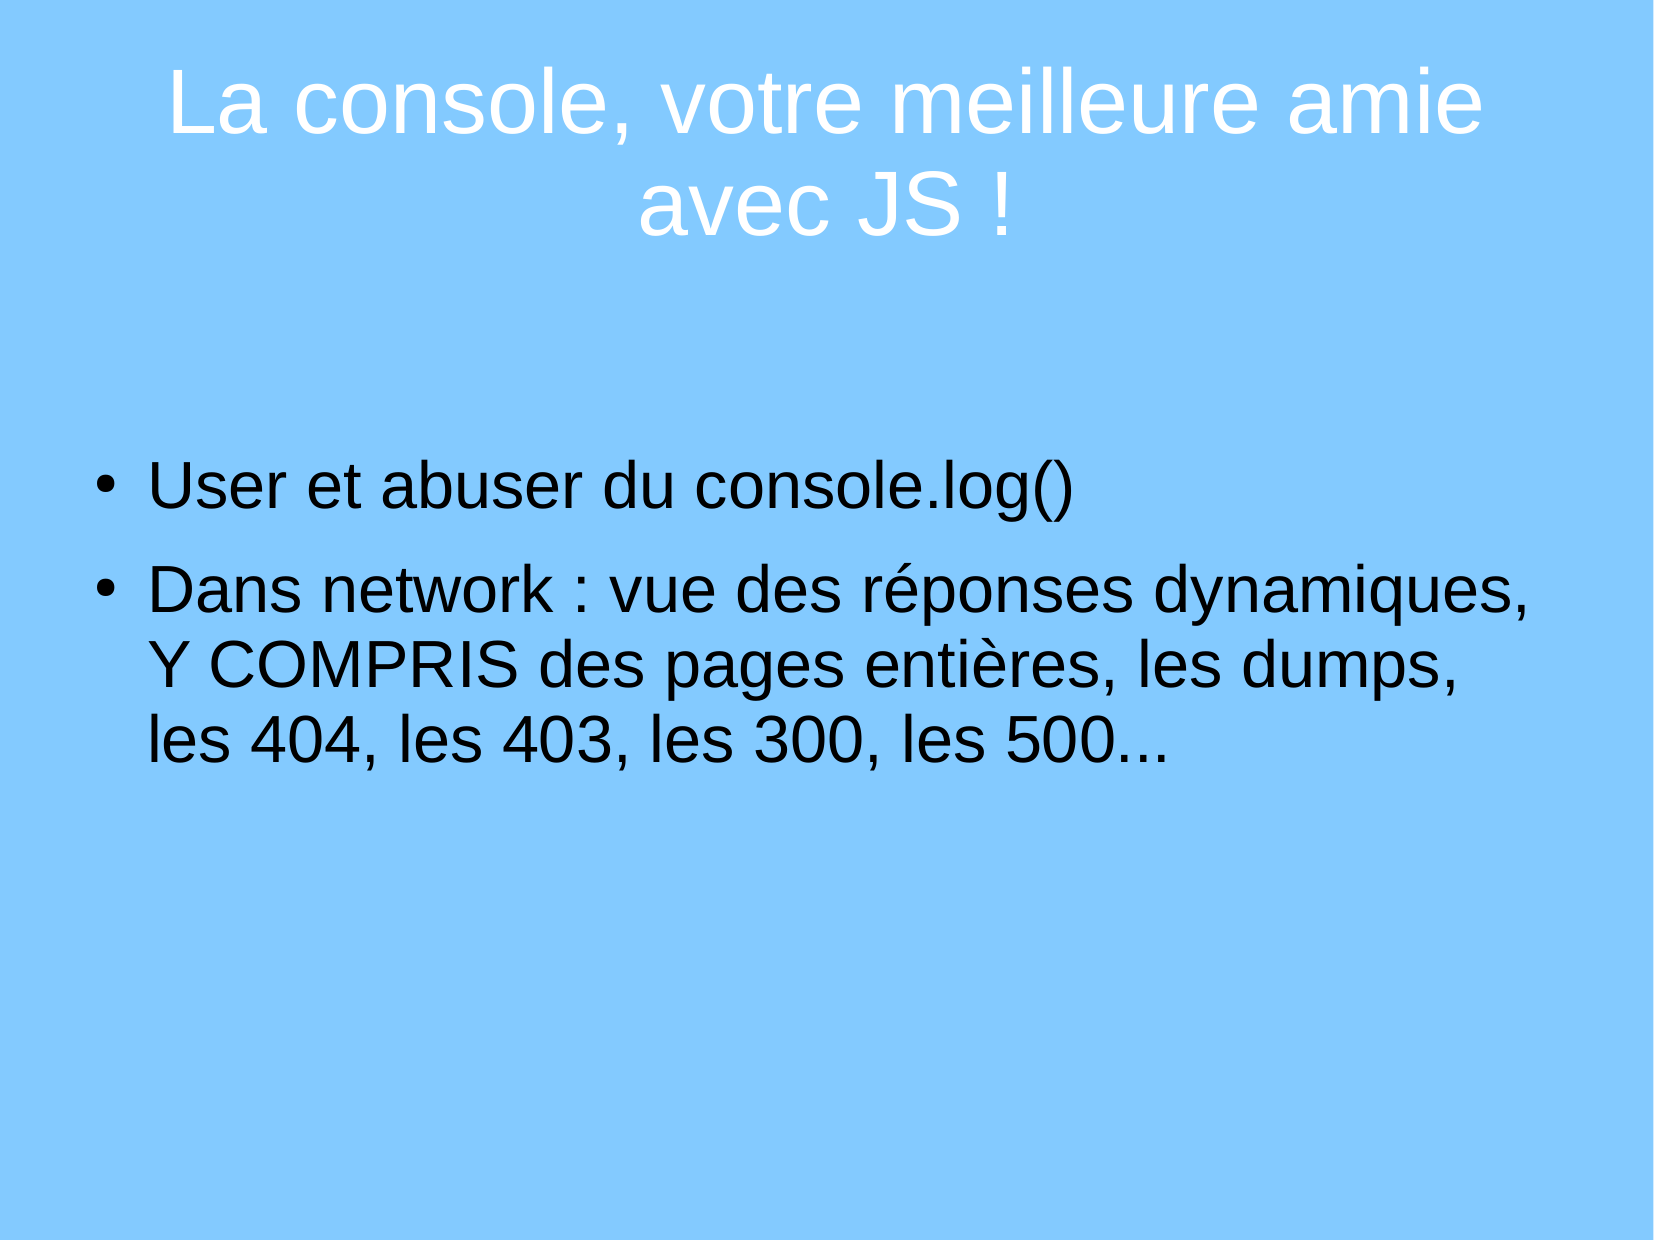

# La console, votre meilleure amie avec JS !
User et abuser du console.log()
Dans network : vue des réponses dynamiques, Y COMPRIS des pages entières, les dumps, les 404, les 403, les 300, les 500...